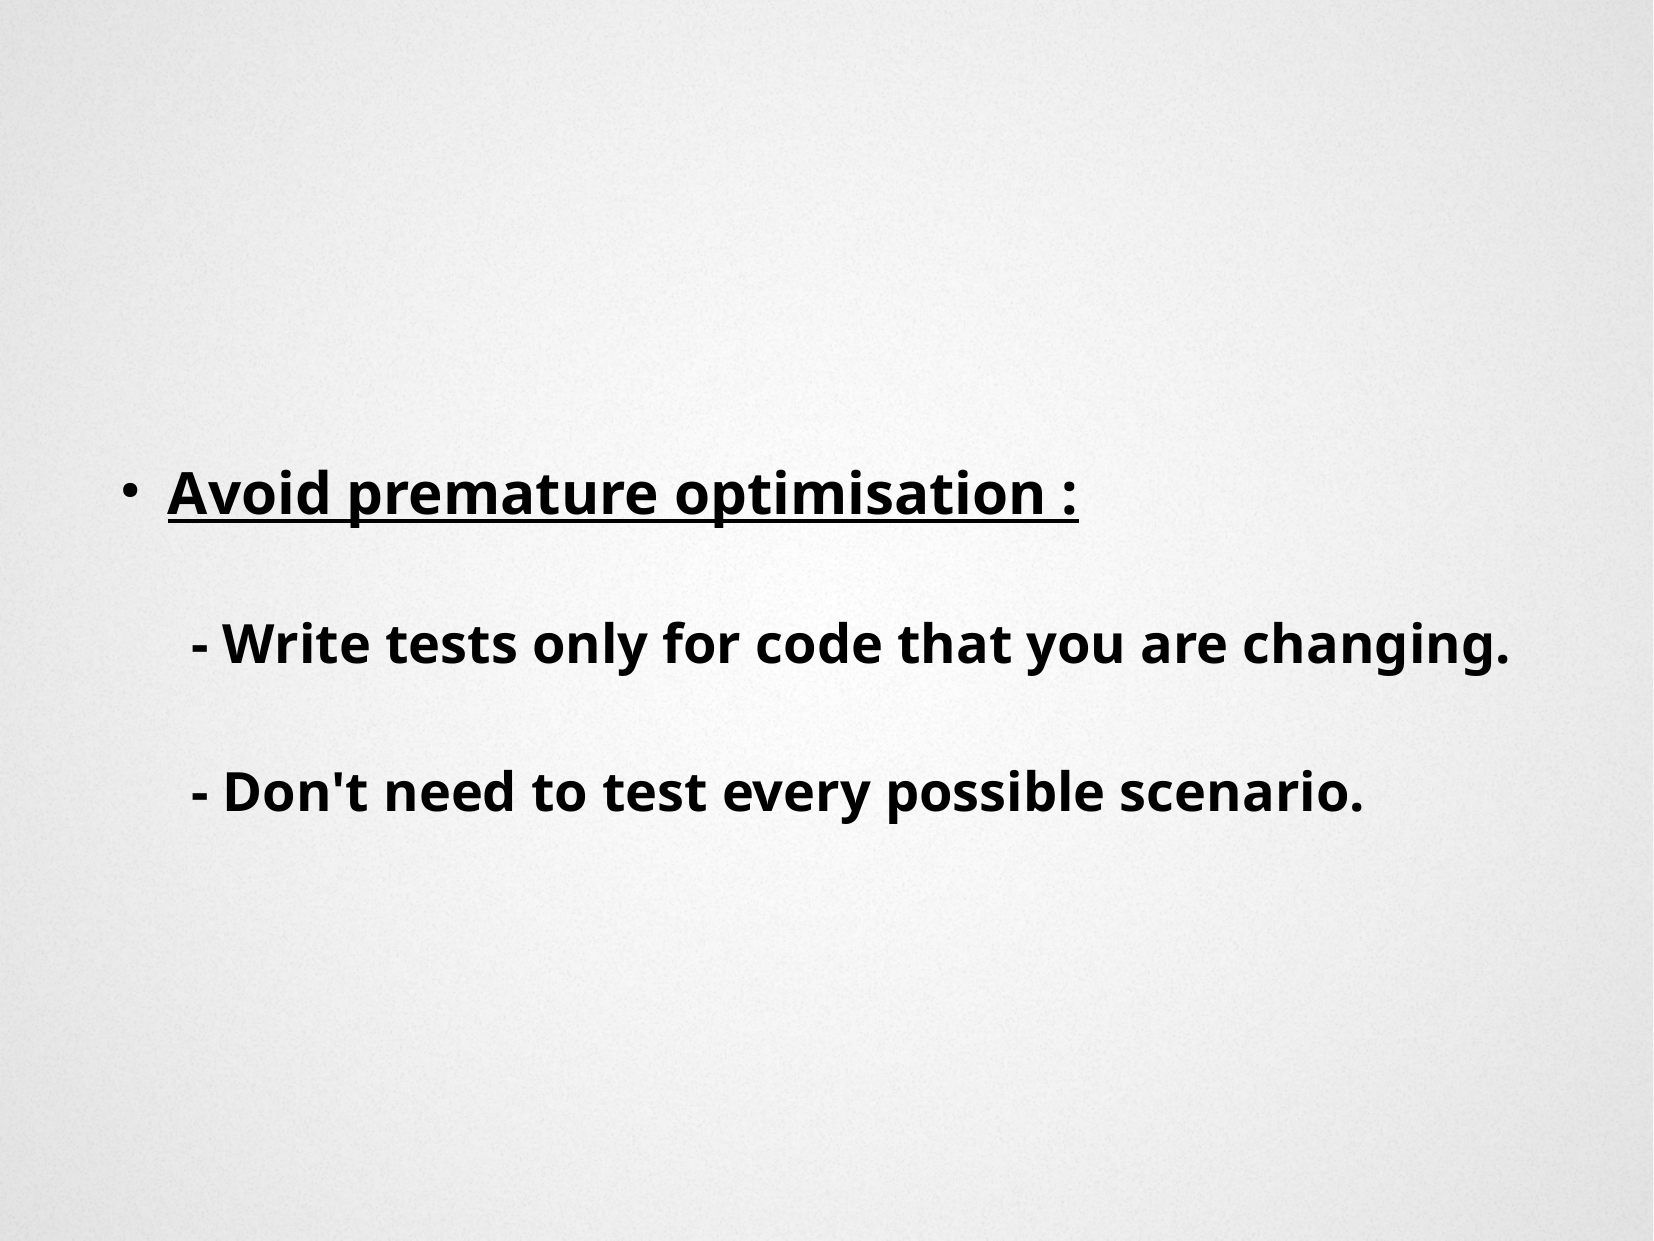

Avoid premature optimisation :
- Write tests only for code that you are changing.
- Don't need to test every possible scenario.